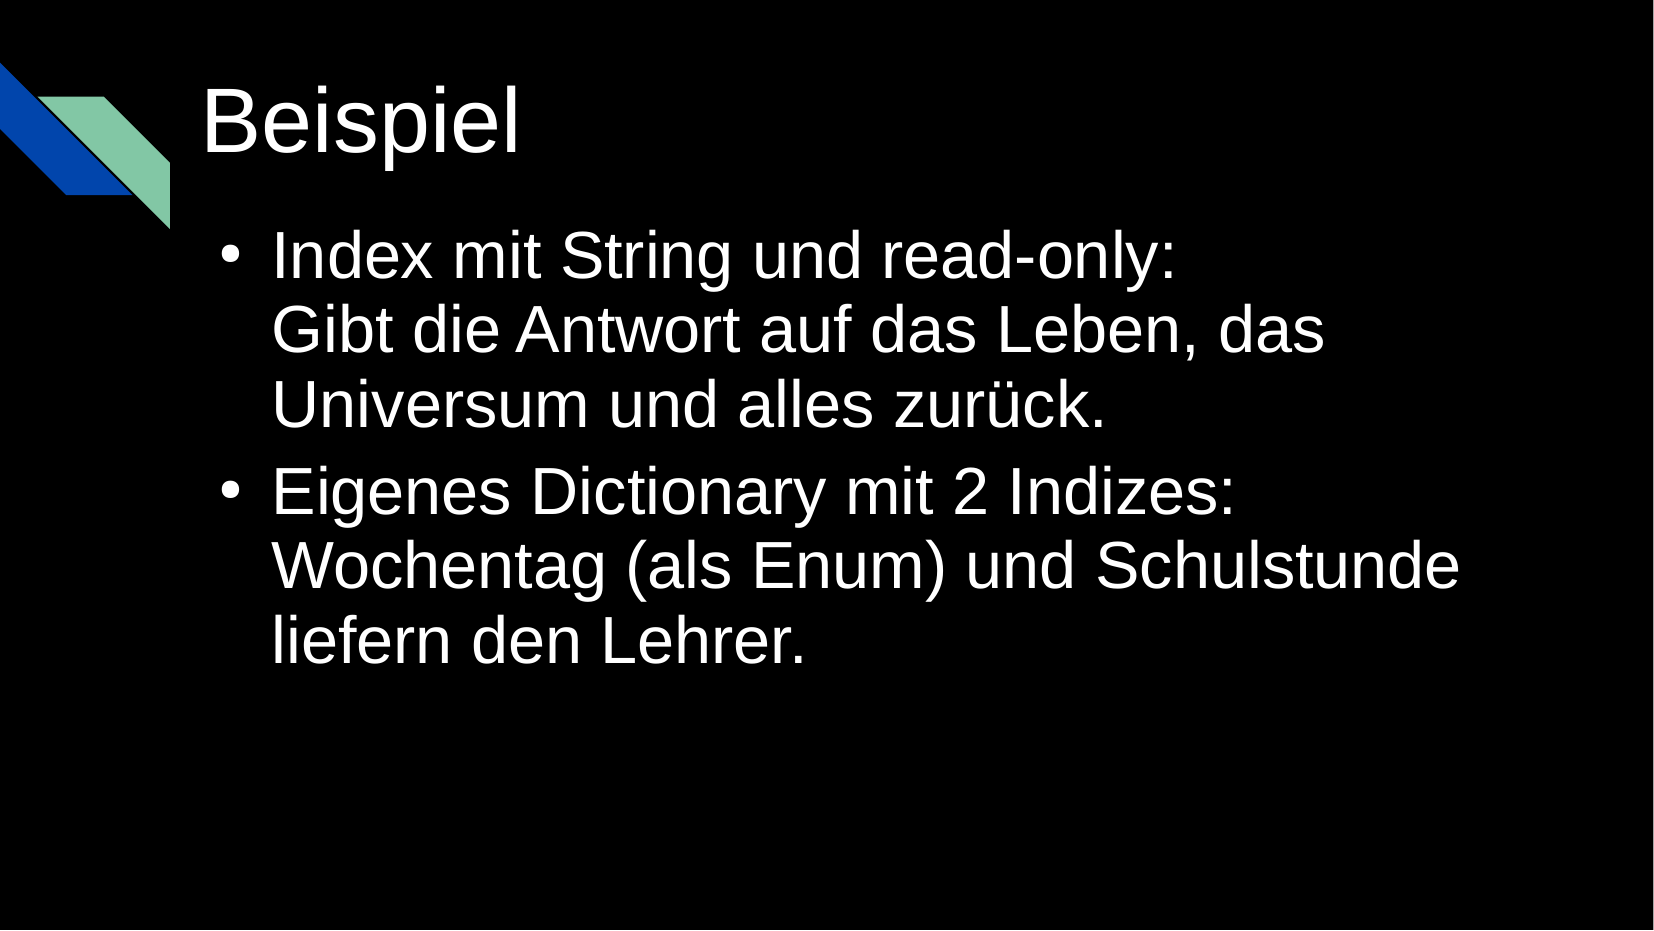

# Beispiel
Index mit String und read-only:
Gibt die Antwort auf das Leben, das Universum und alles zurück.
Eigenes Dictionary mit 2 Indizes:
Wochentag (als Enum) und Schulstunde liefern den Lehrer.